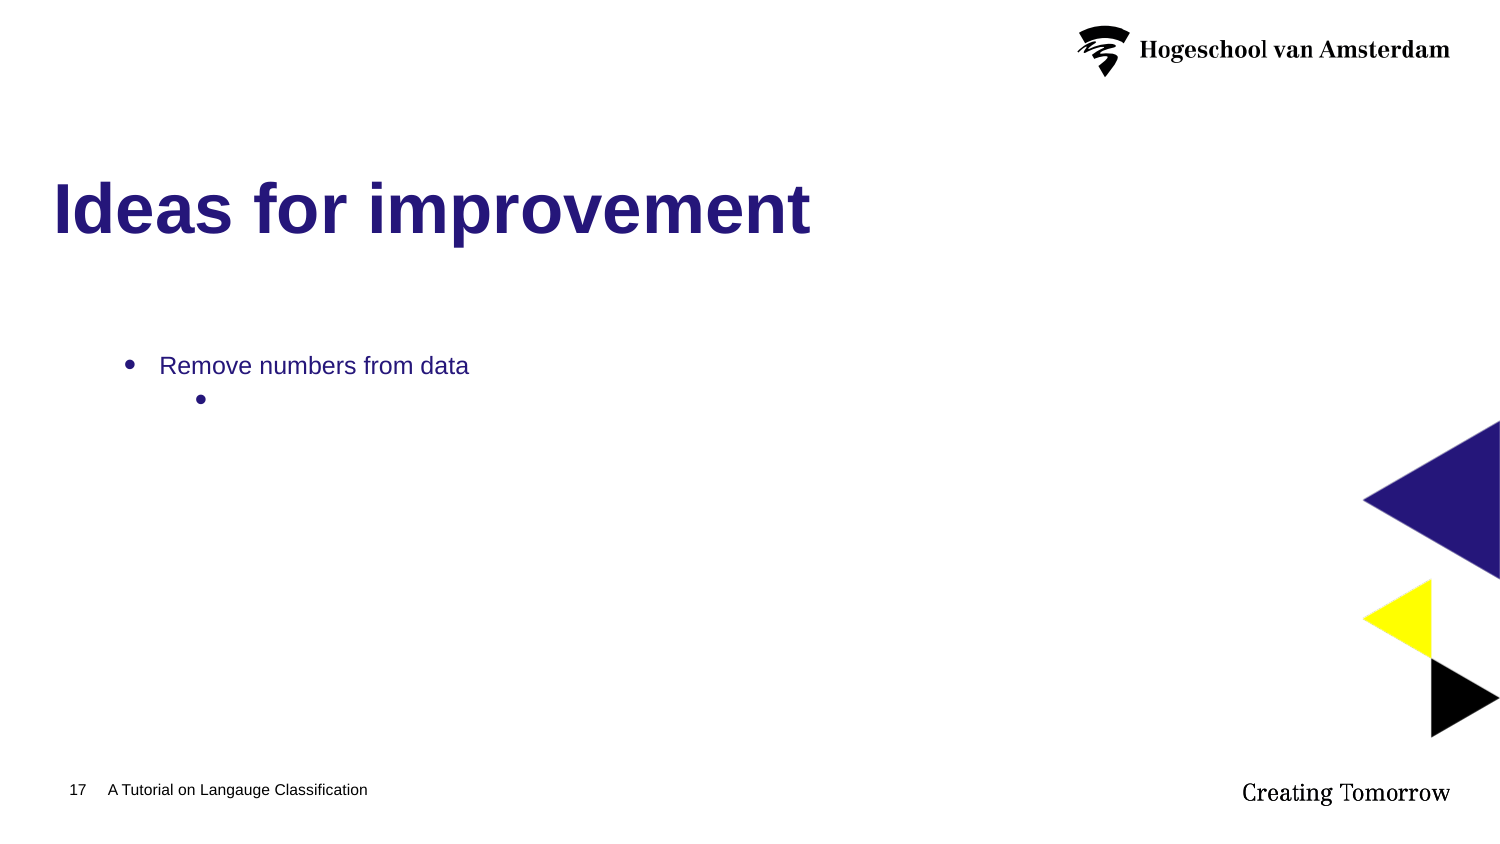

Ideas for improvement
# Remove numbers from data
A Tutorial on Langauge Classification